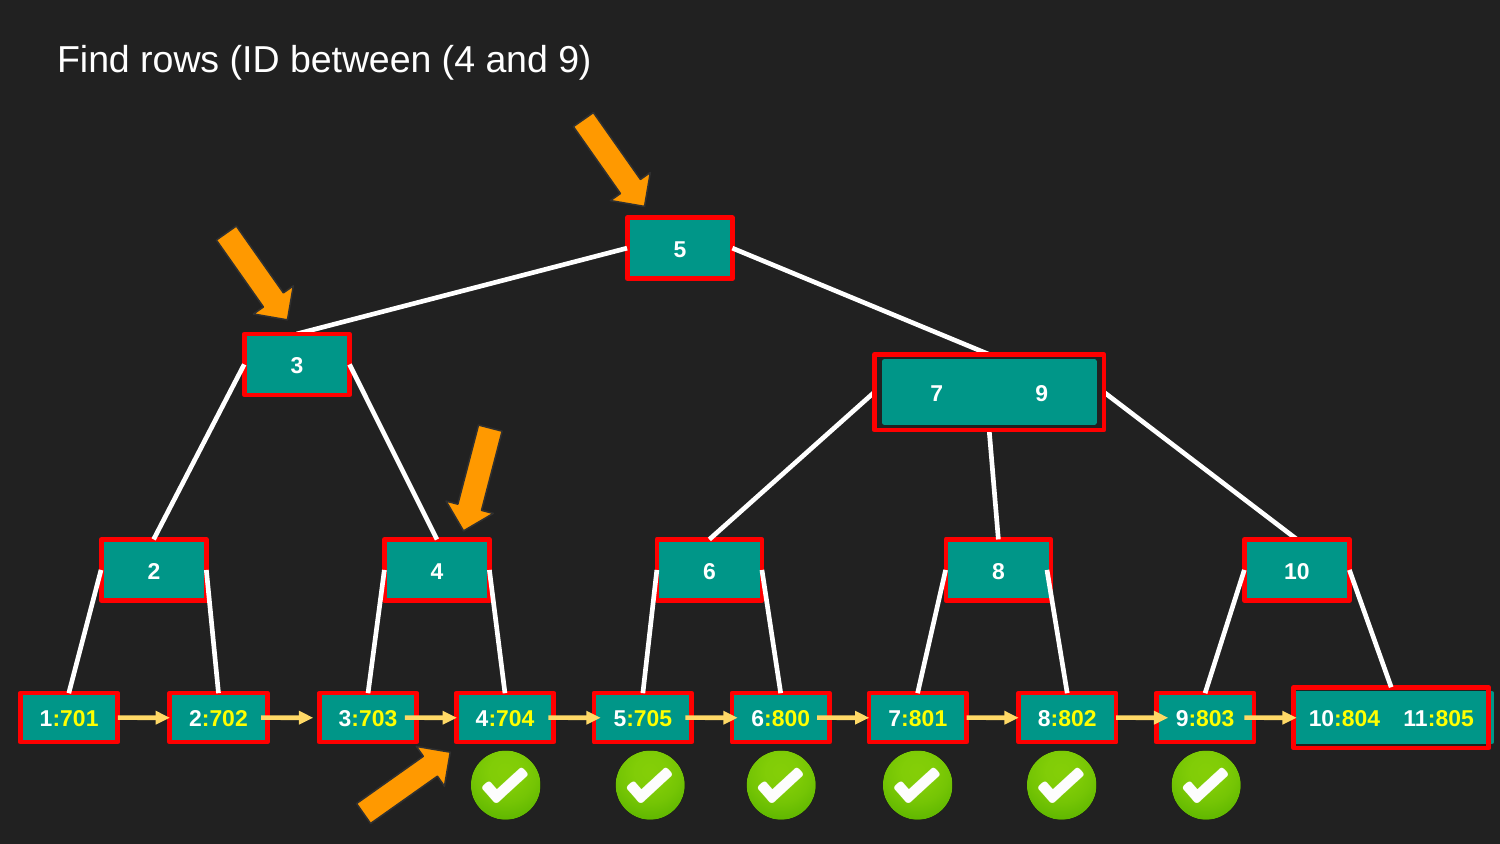

# Find rows (ID between (4 and 9)
5
3
7
9
2
4
6
8
10
1:701
2:702
3:703
4:704
5:705
6:800
7:801
8:802
9:803
10:804
11:805